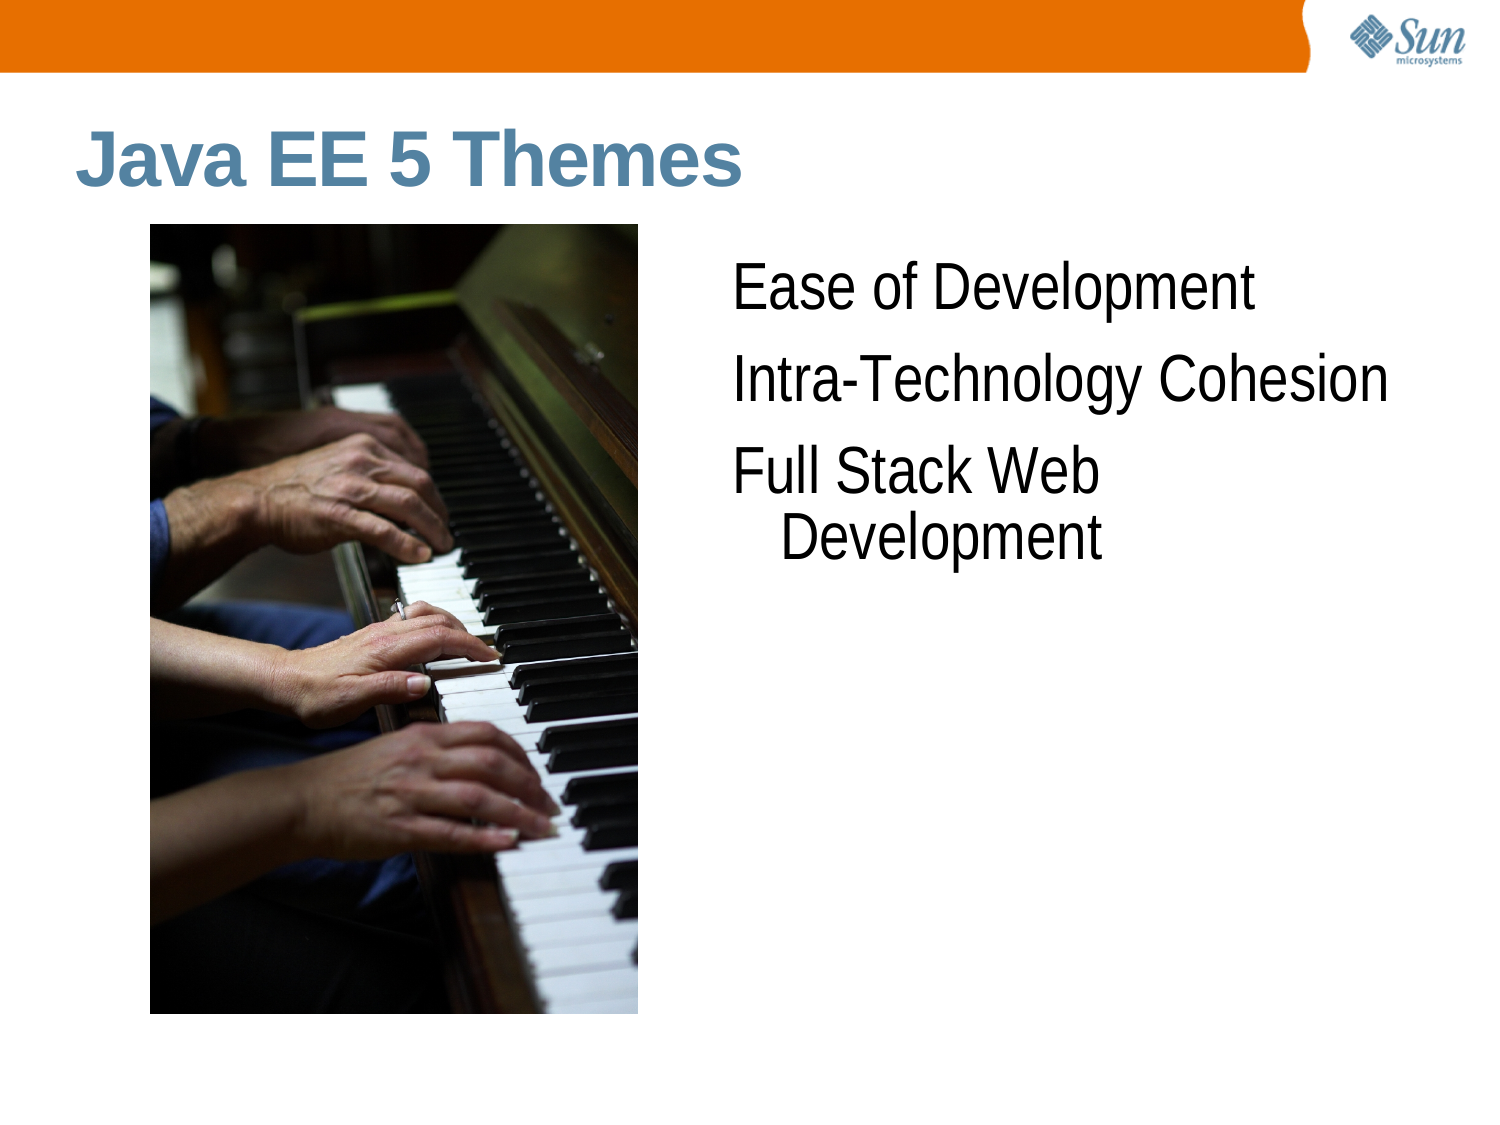

# Java EE 5 Themes
Ease of Development
Intra-Technology Cohesion
Full Stack Web Development